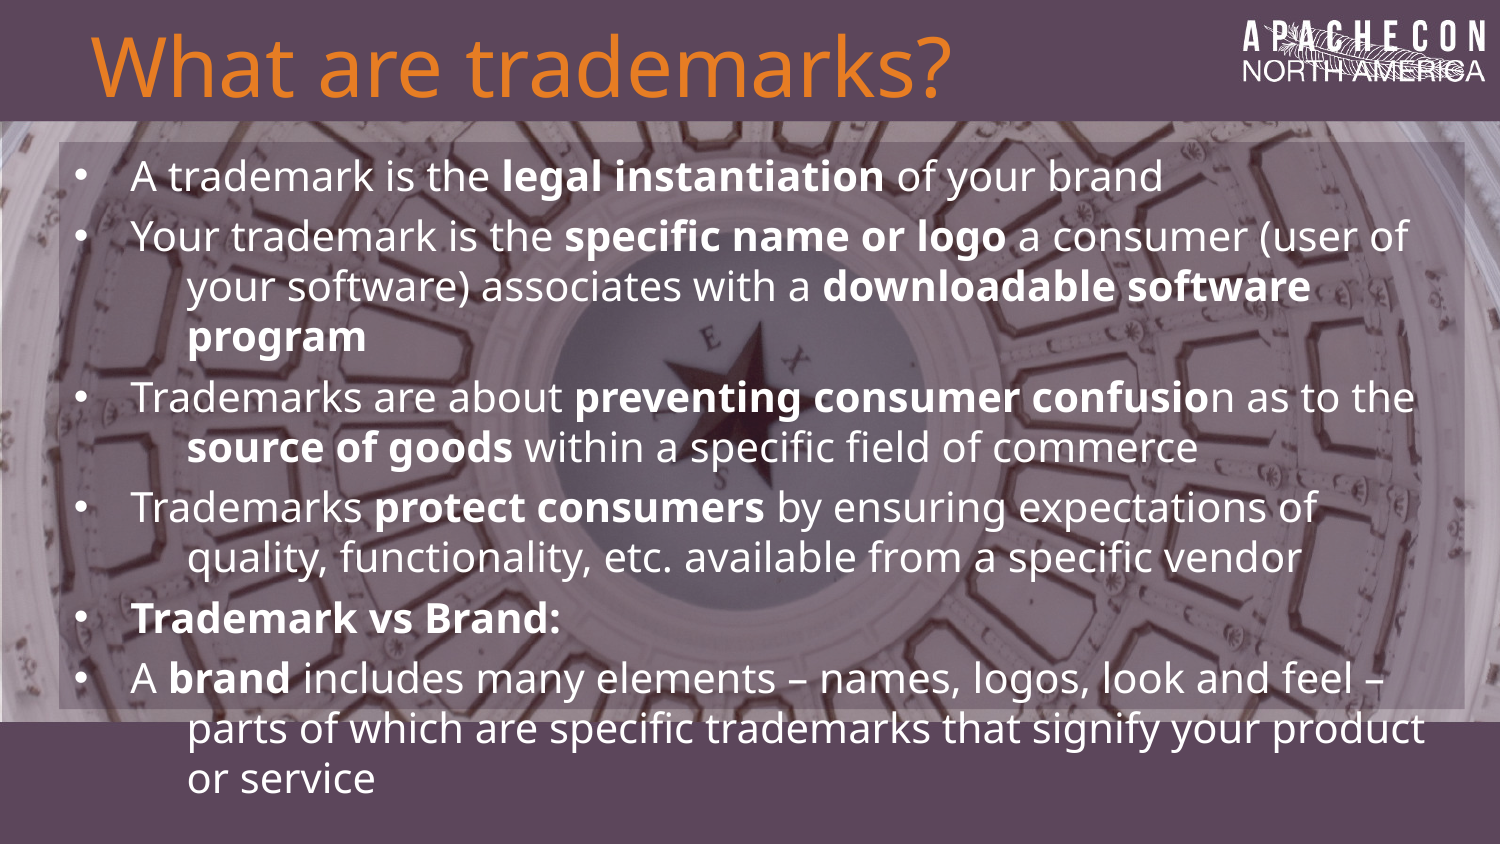

What are trademarks?
A trademark is the legal instantiation of your brand
Your trademark is the specific name or logo a consumer (user of your software) associates with a downloadable software program
Trademarks are about preventing consumer confusion as to the source of goods within a specific field of commerce
Trademarks protect consumers by ensuring expectations of quality, functionality, etc. available from a specific vendor
Trademark vs Brand:
A brand includes many elements – names, logos, look and feel – parts of which are specific trademarks that signify your product or service